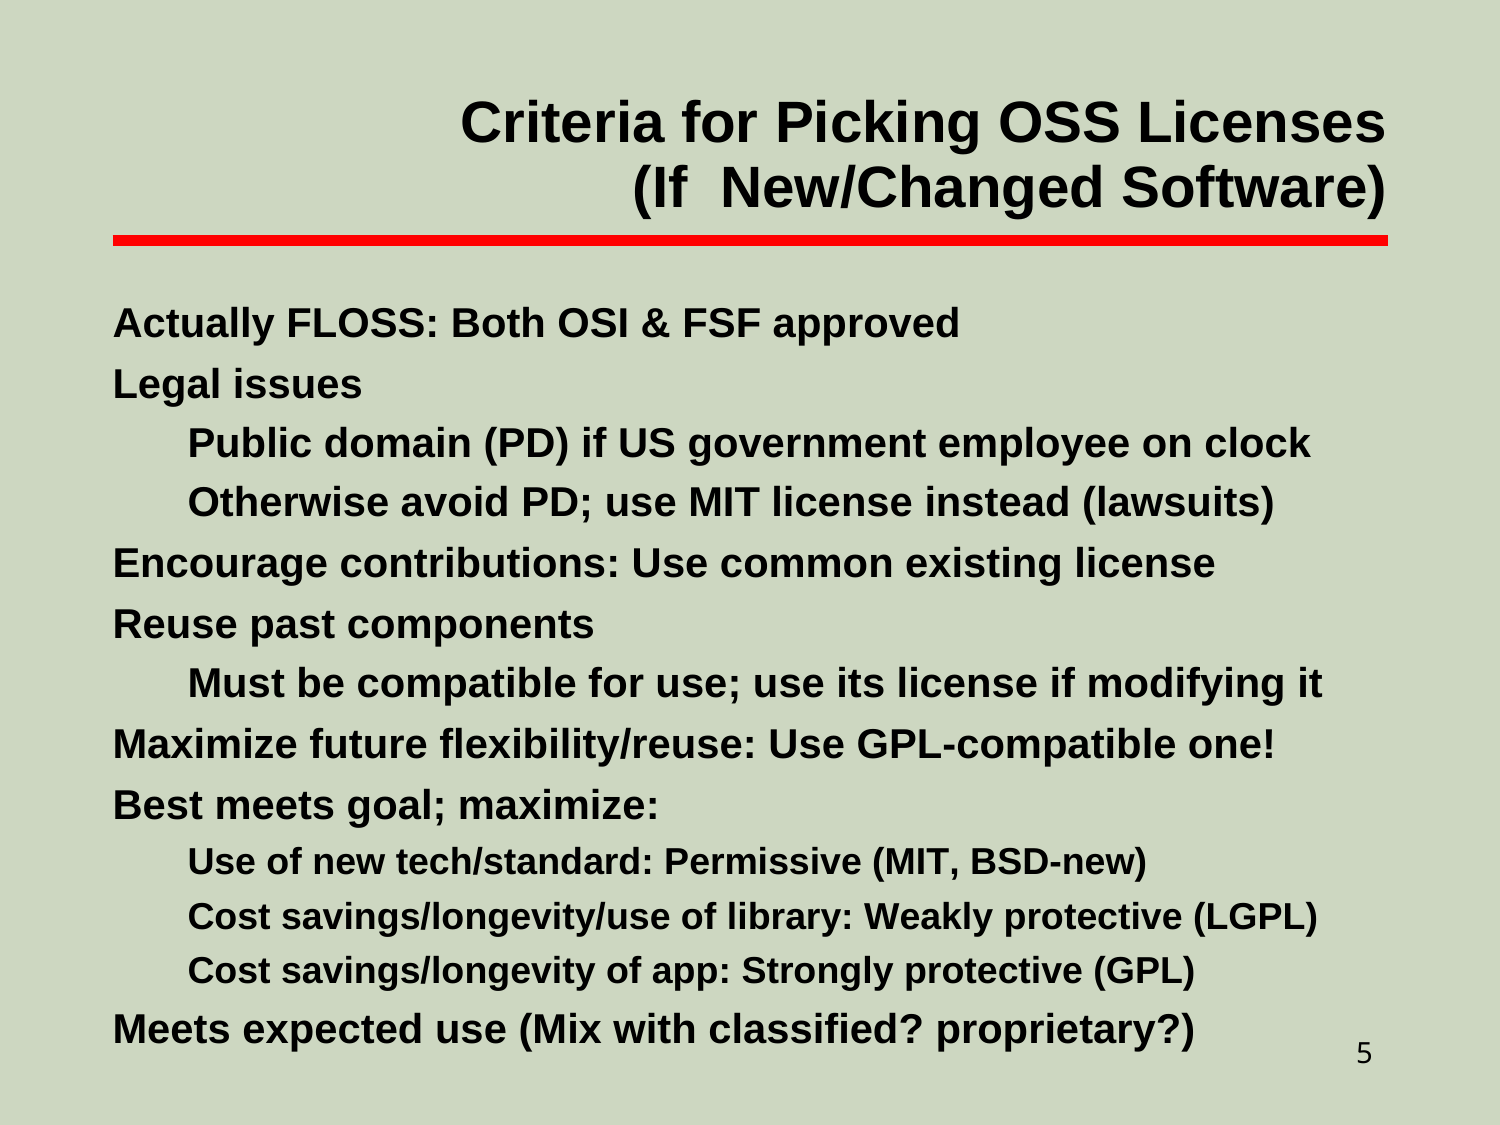

# Criteria for Picking OSS Licenses (If New/Changed Software)
Actually FLOSS: Both OSI & FSF approved
Legal issues
Public domain (PD) if US government employee on clock
Otherwise avoid PD; use MIT license instead (lawsuits)
Encourage contributions: Use common existing license
Reuse past components
Must be compatible for use; use its license if modifying it
Maximize future flexibility/reuse: Use GPL-compatible one!
Best meets goal; maximize:
Use of new tech/standard: Permissive (MIT, BSD-new)
Cost savings/longevity/use of library: Weakly protective (LGPL)
Cost savings/longevity of app: Strongly protective (GPL)
Meets expected use (Mix with classified? proprietary?)